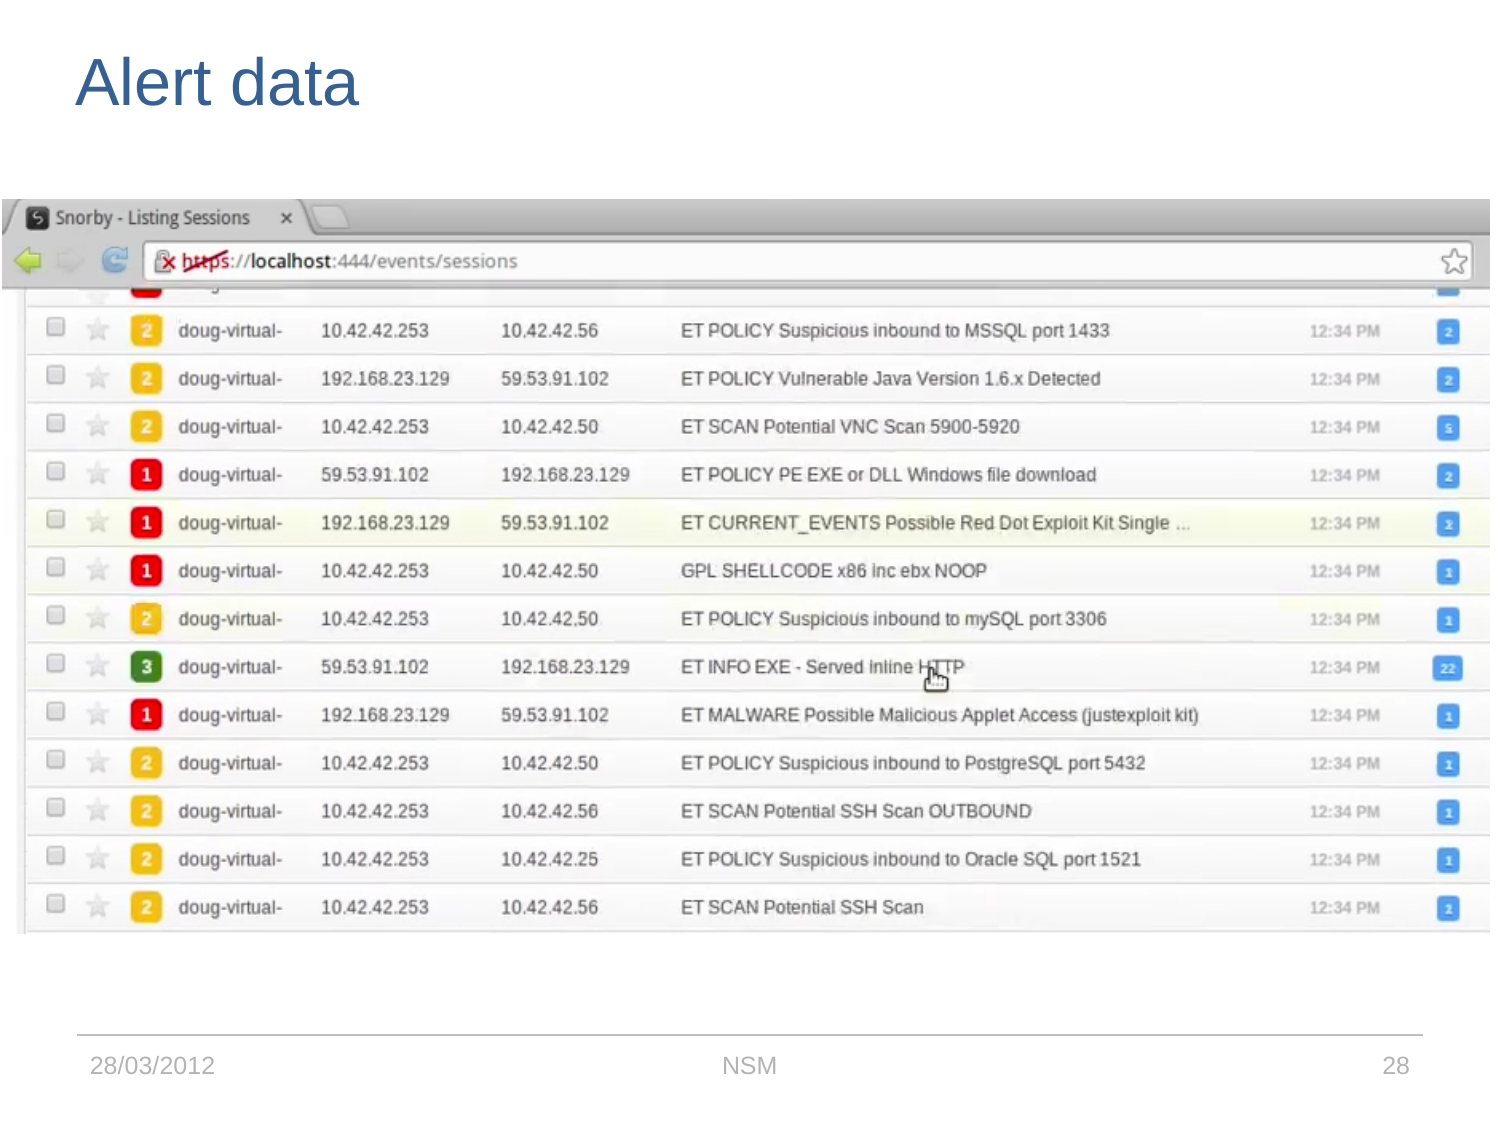

# Alert data
Date
Your footer here
28